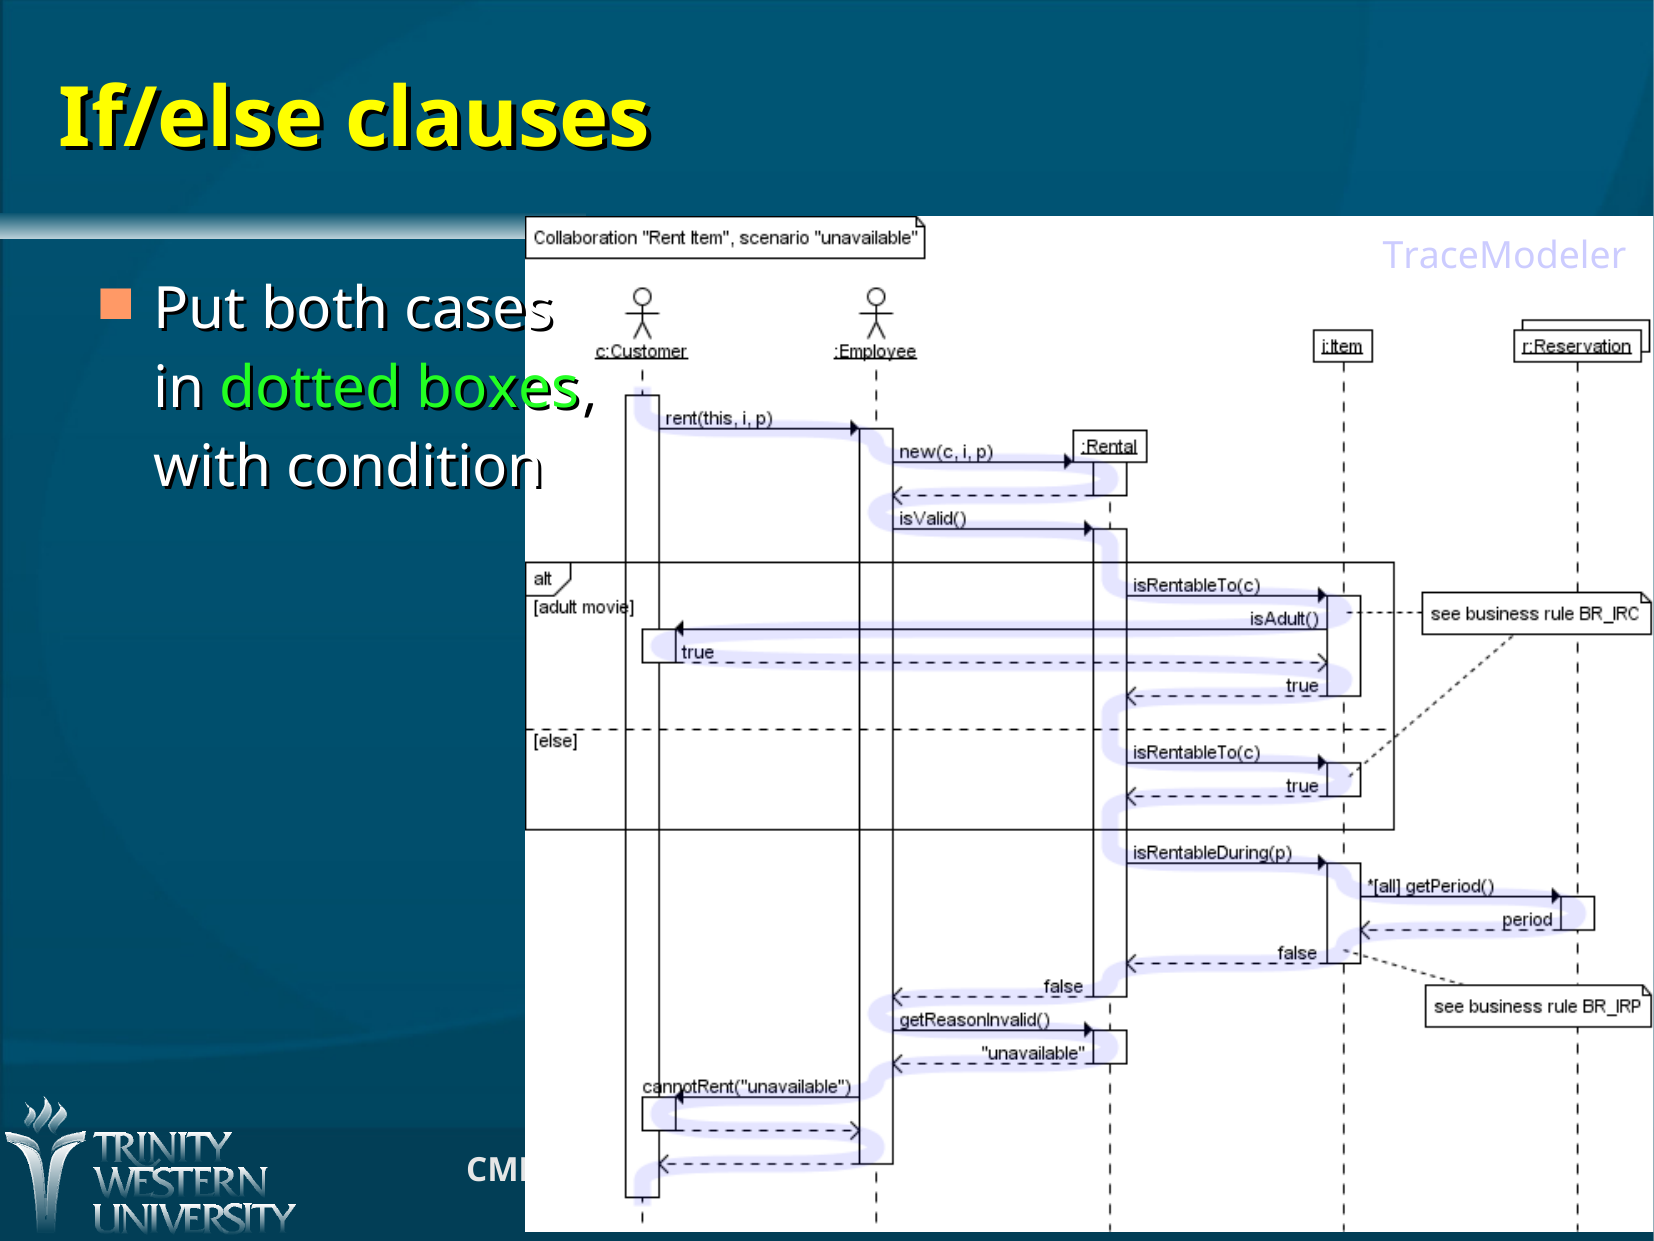

# If/else clauses
TraceModeler
Put both cases
in dotted boxes,
with condition
CMPT166: sequence diagrams
10 Mar 2010
8